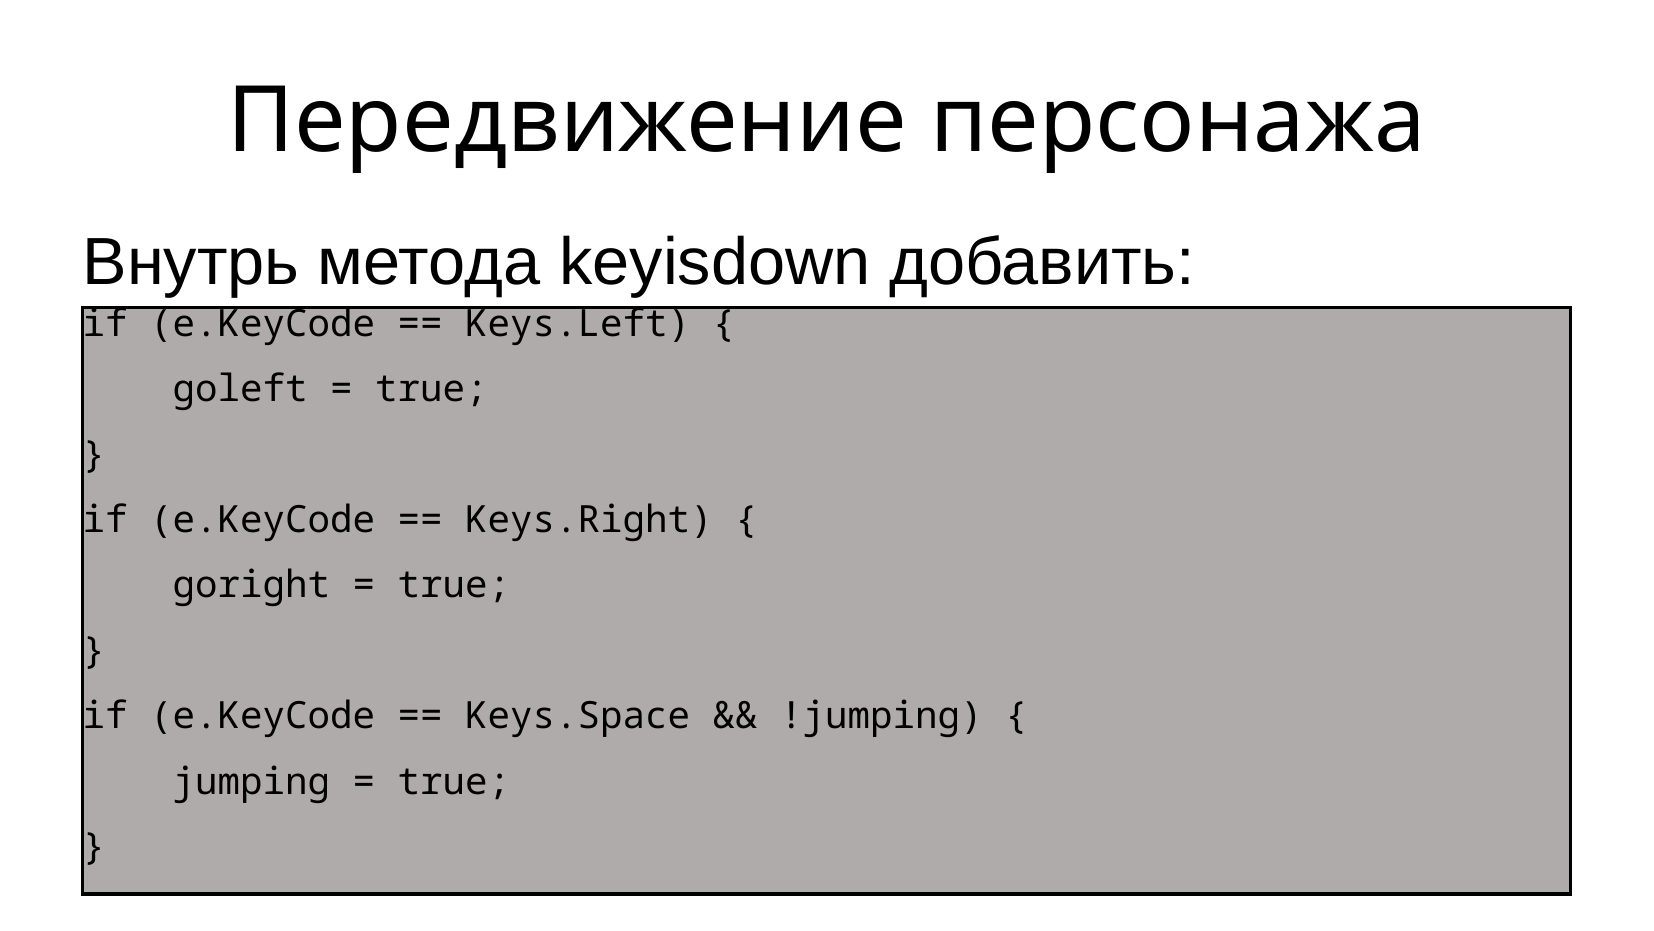

# Передвижение персонажа
Внутрь метода keyisdown добавить:
if (e.KeyCode == Keys.Left) {
 goleft = true;
}
if (e.KeyCode == Keys.Right) {
 goright = true;
}
if (e.KeyCode == Keys.Space && !jumping) {
 jumping = true;
}